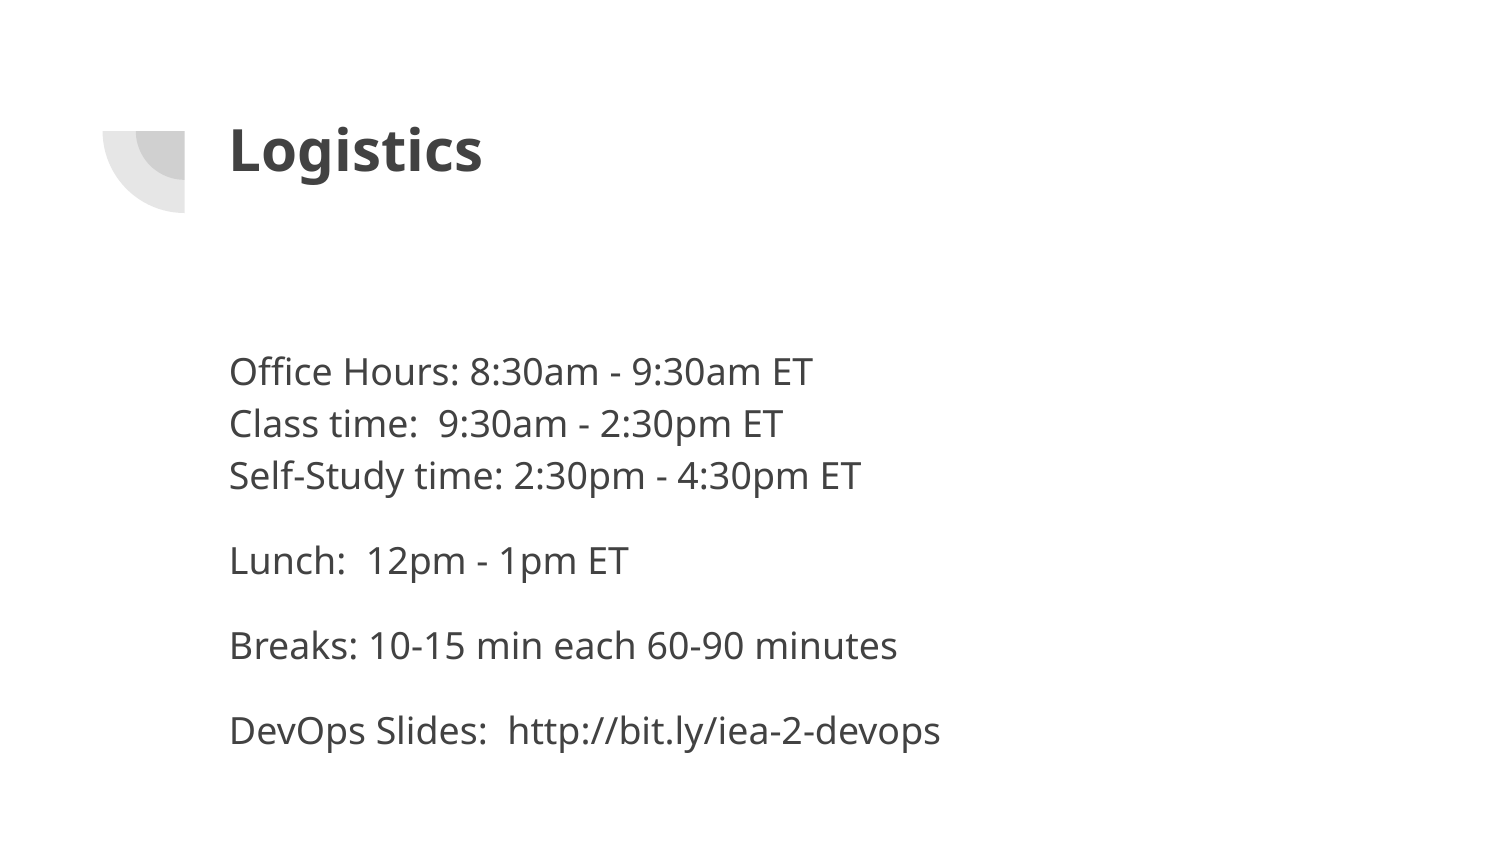

# Logistics
Office Hours: 8:30am - 9:30am ET
Class time: 9:30am - 2:30pm ET
Self-Study time: 2:30pm - 4:30pm ET
Lunch: 12pm - 1pm ET
Breaks: 10-15 min each 60-90 minutes
DevOps Slides: http://bit.ly/iea-2-devops